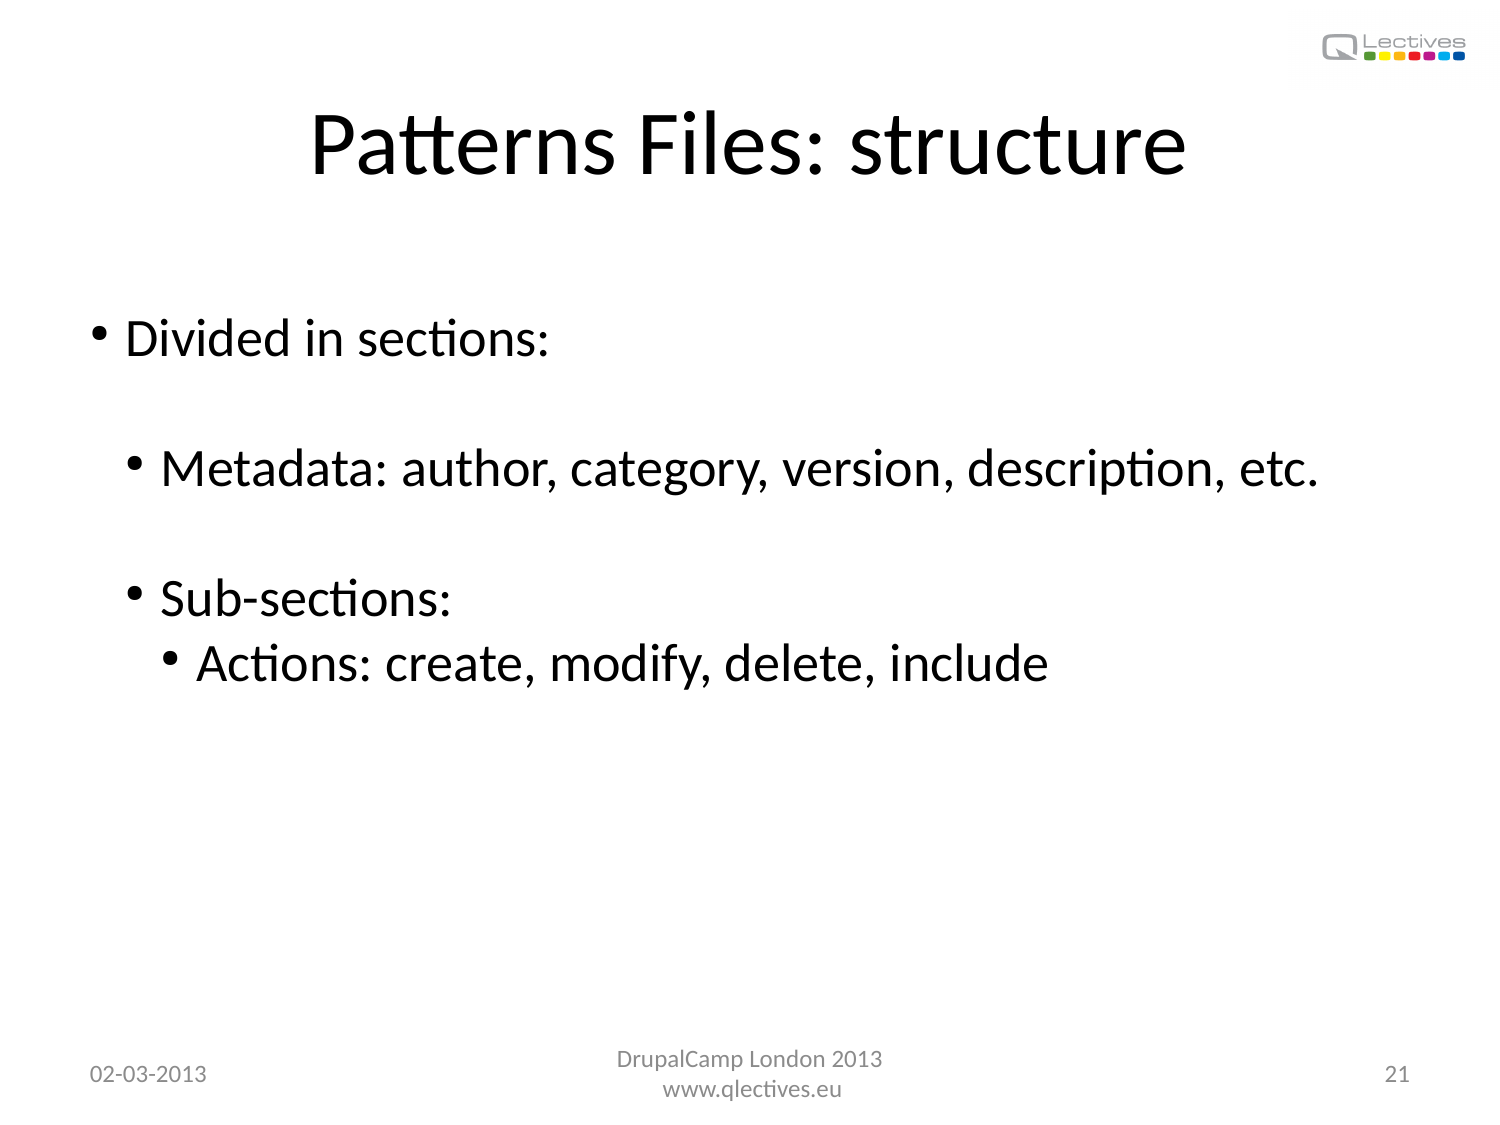

Patterns Files: structure
Divided in sections:
Metadata: author, category, version, description, etc.
Sub-sections:
Actions: create, modify, delete, include
02-03-2013
DrupalCamp London 2013
 www.qlectives.eu